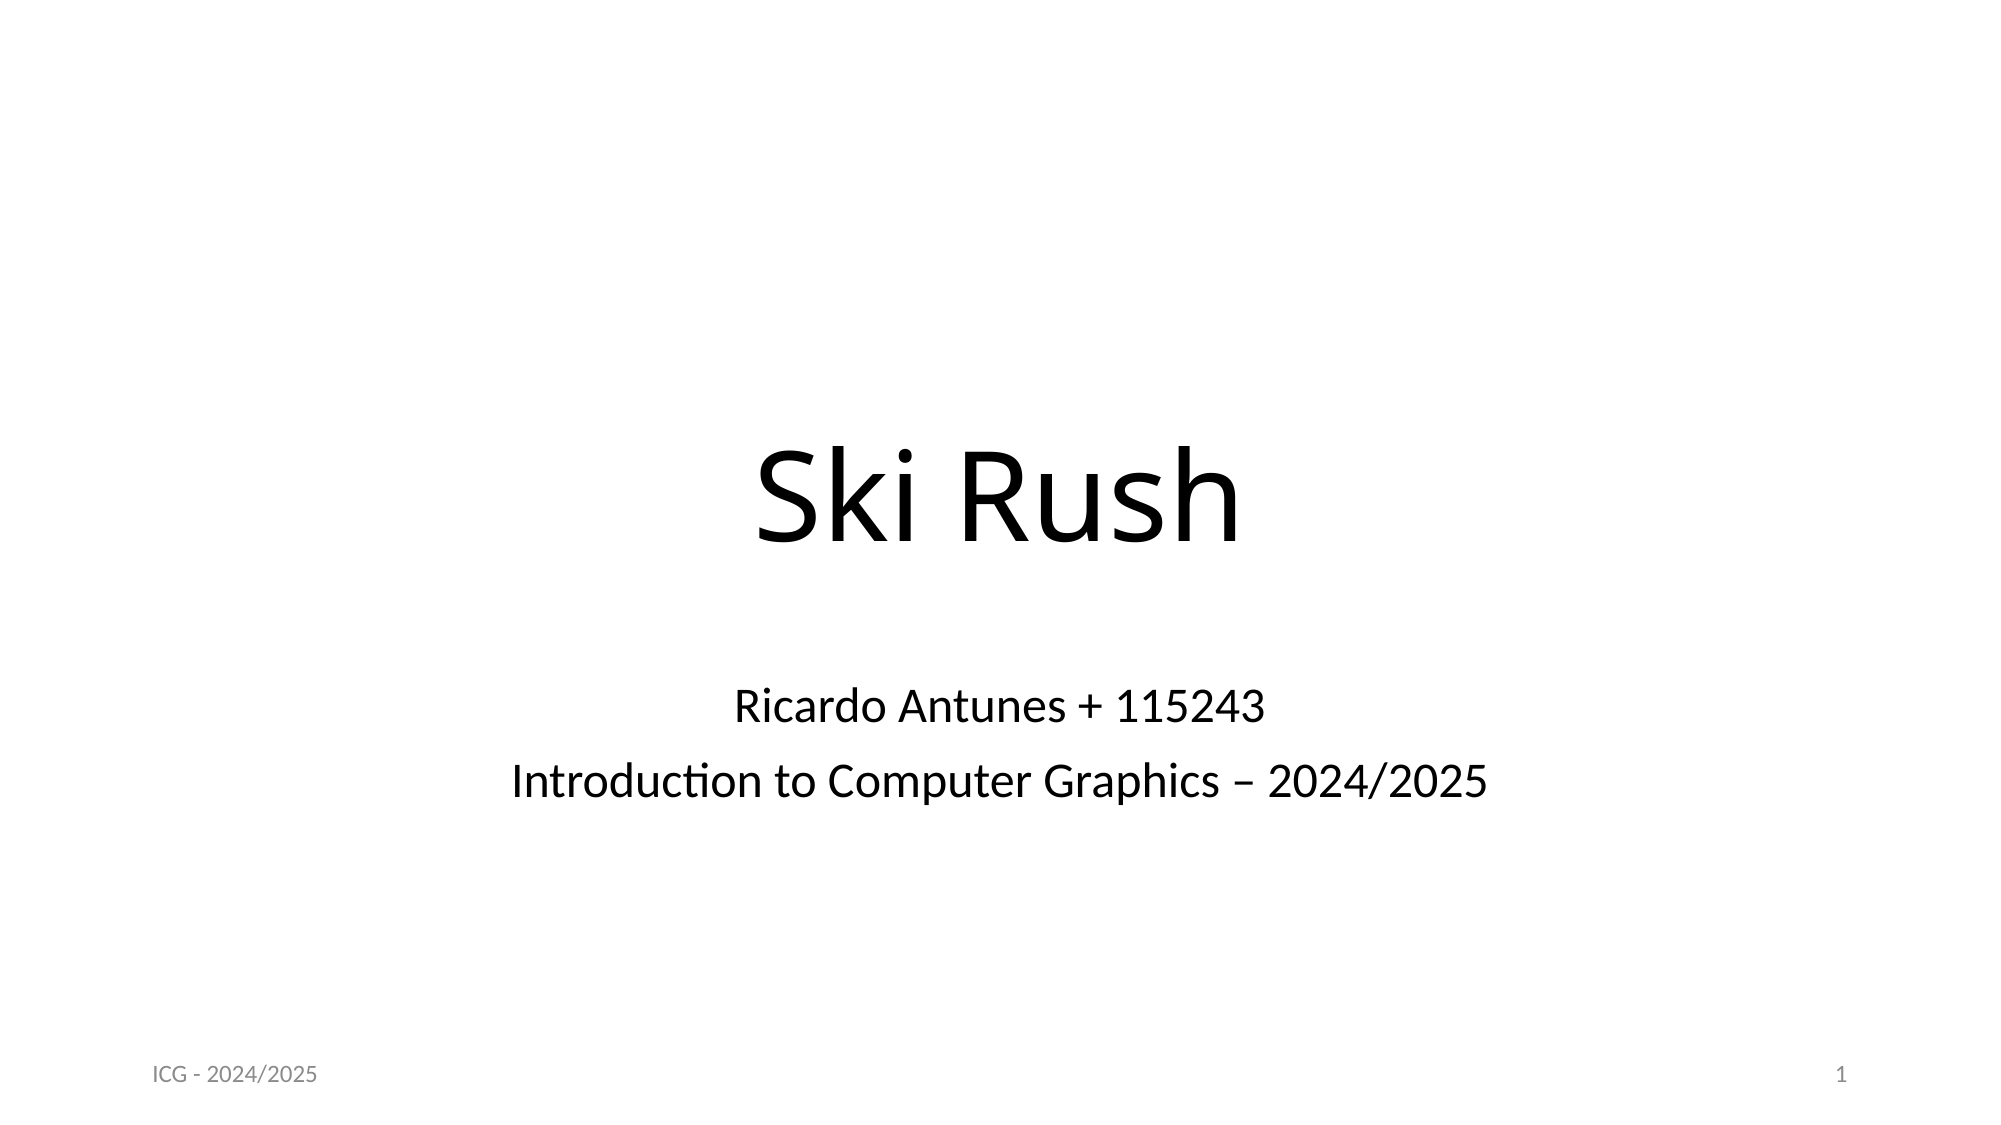

# Ski Rush
Ricardo Antunes + 115243
Introduction to Computer Graphics – 2024/2025
ICG - 2024/2025
1